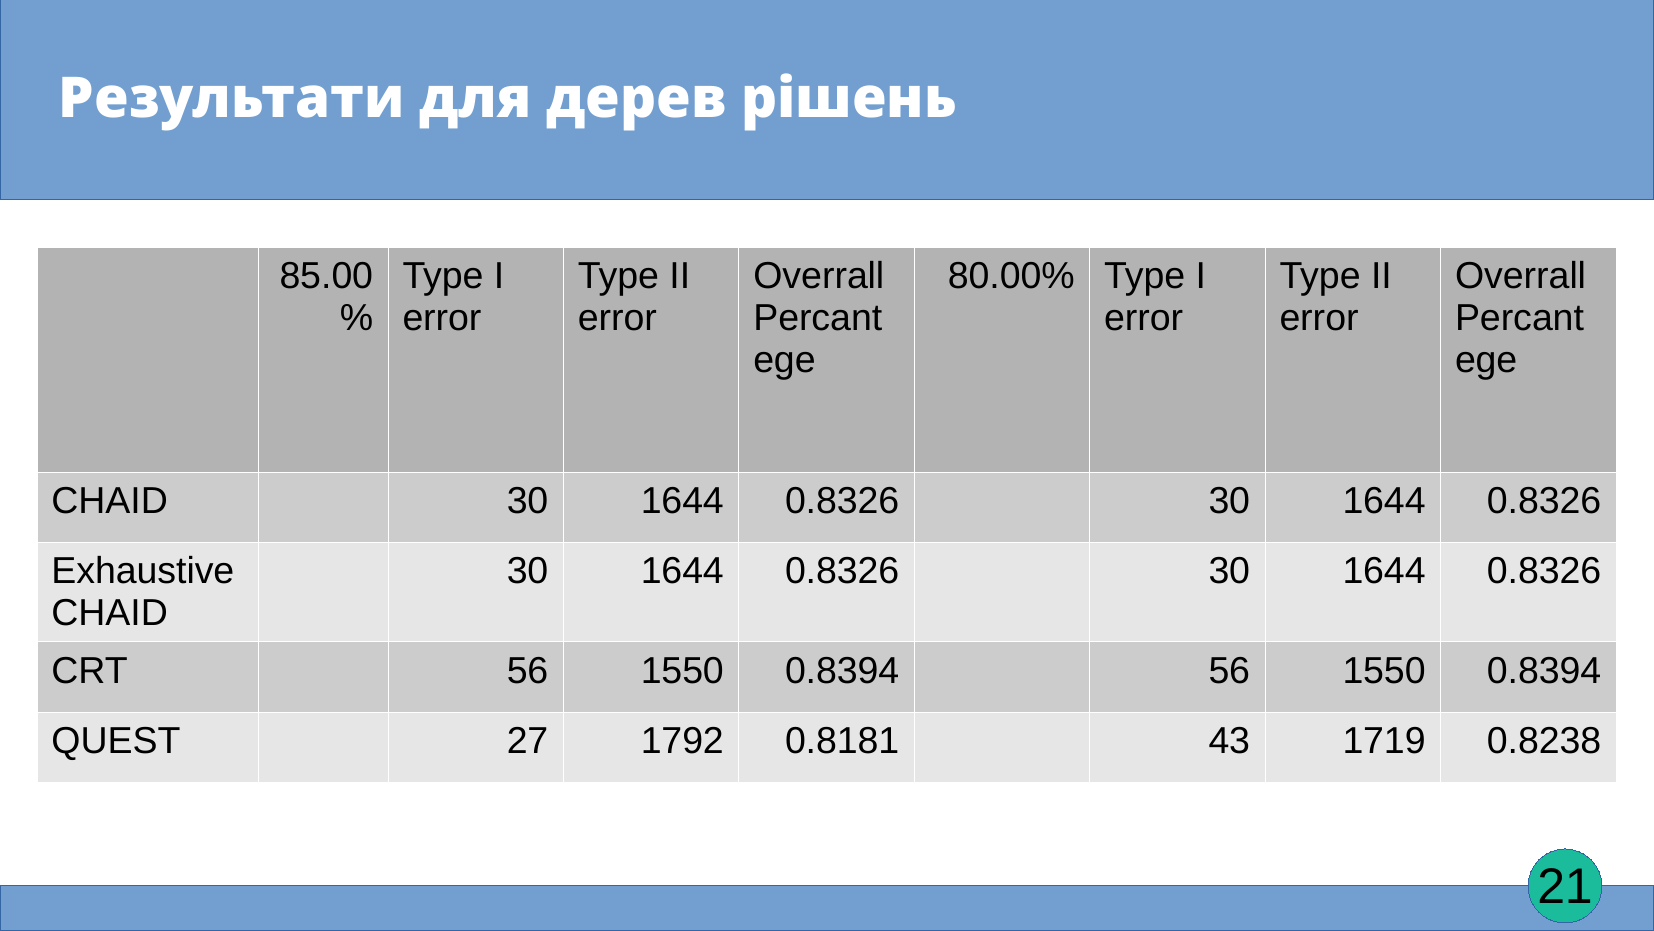

# Результати для дерев рішень
| | 85.00% | Type I error | Type II error | Overrall Percantege | 80.00% | Type I error | Type II error | Overrall Percantege |
| --- | --- | --- | --- | --- | --- | --- | --- | --- |
| CHAID | | 30 | 1644 | 0.8326 | | 30 | 1644 | 0.8326 |
| Exhaustive CHAID | | 30 | 1644 | 0.8326 | | 30 | 1644 | 0.8326 |
| CRT | | 56 | 1550 | 0.8394 | | 56 | 1550 | 0.8394 |
| QUEST | | 27 | 1792 | 0.8181 | | 43 | 1719 | 0.8238 |